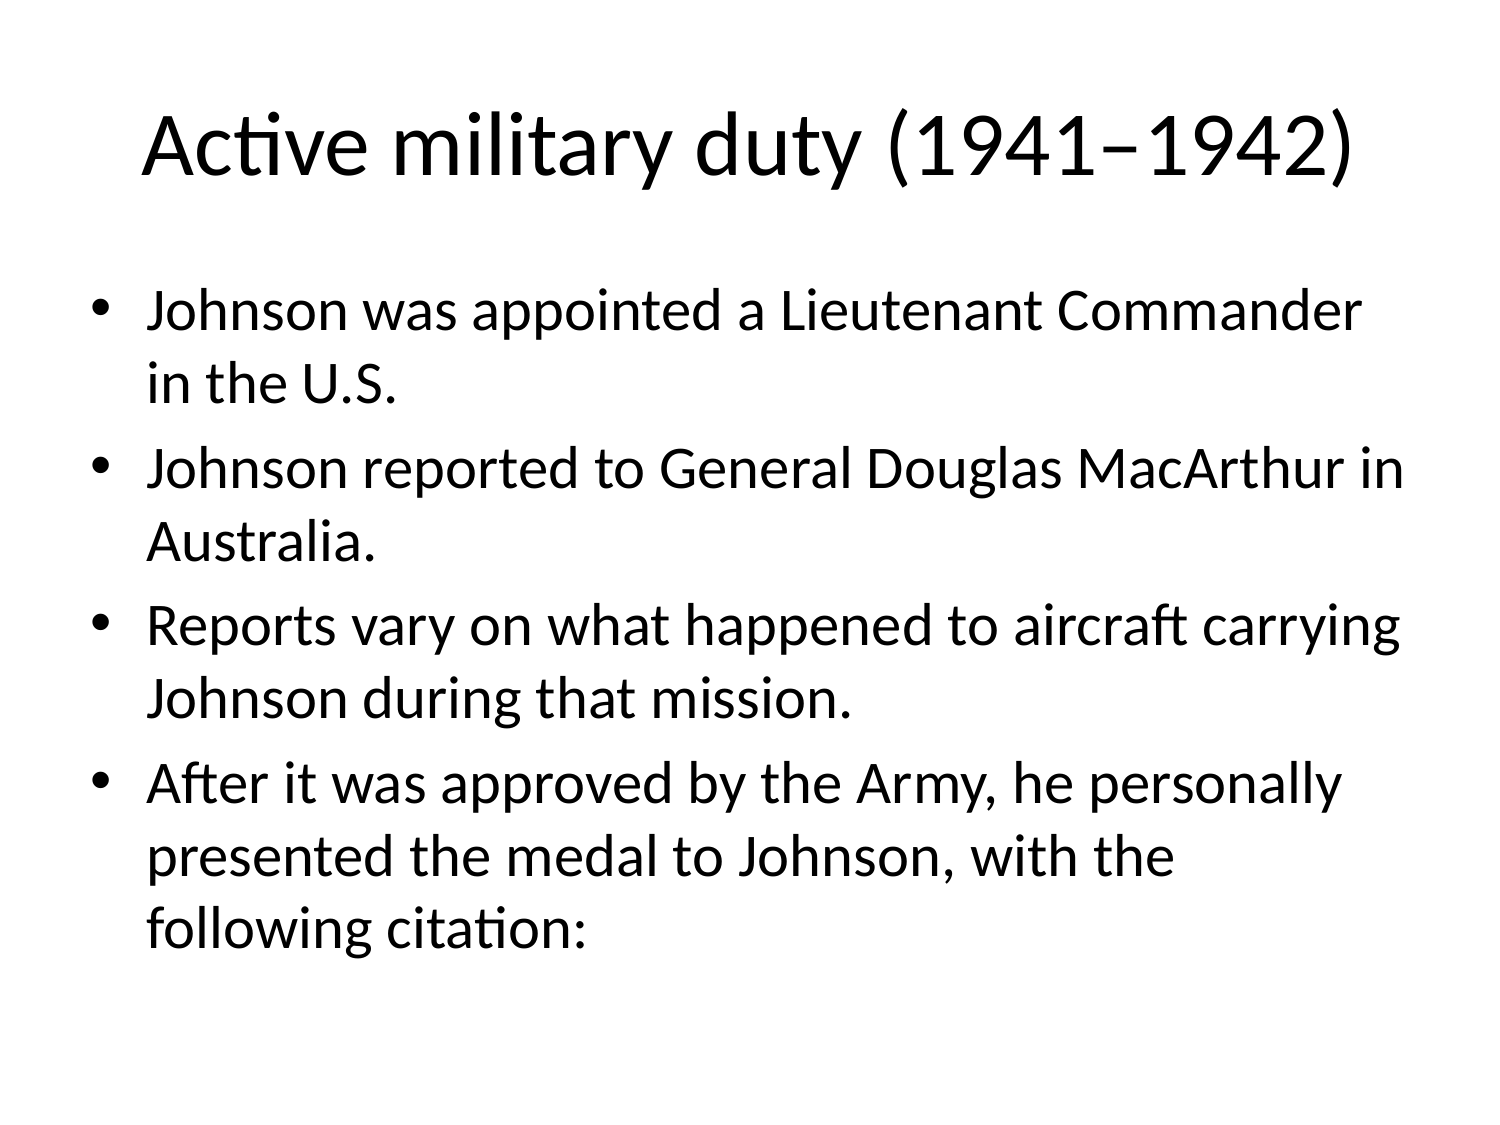

# Active military duty (1941–1942)
Johnson was appointed a Lieutenant Commander in the U.S.
Johnson reported to General Douglas MacArthur in Australia.
Reports vary on what happened to aircraft carrying Johnson during that mission.
After it was approved by the Army, he personally presented the medal to Johnson, with the following citation: